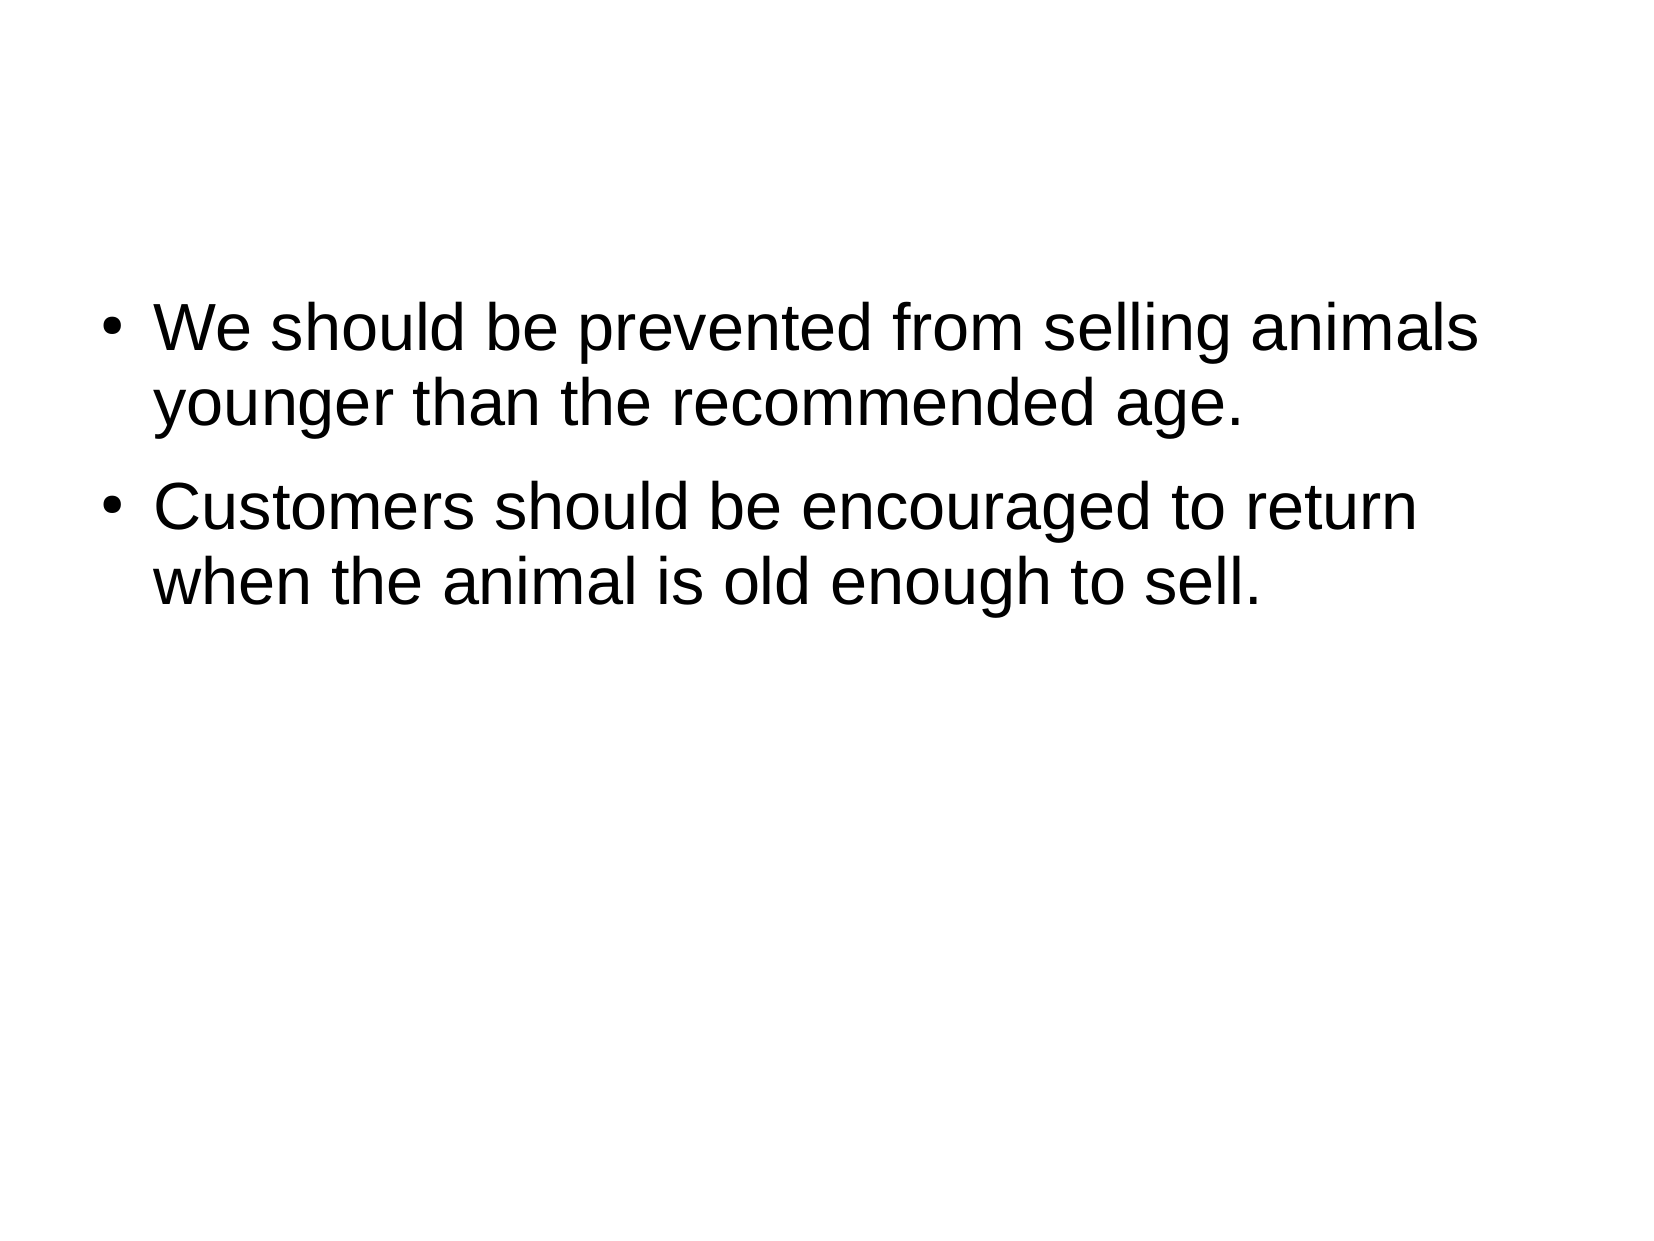

#
We should be prevented from selling animals younger than the recommended age.
Customers should be encouraged to return when the animal is old enough to sell.